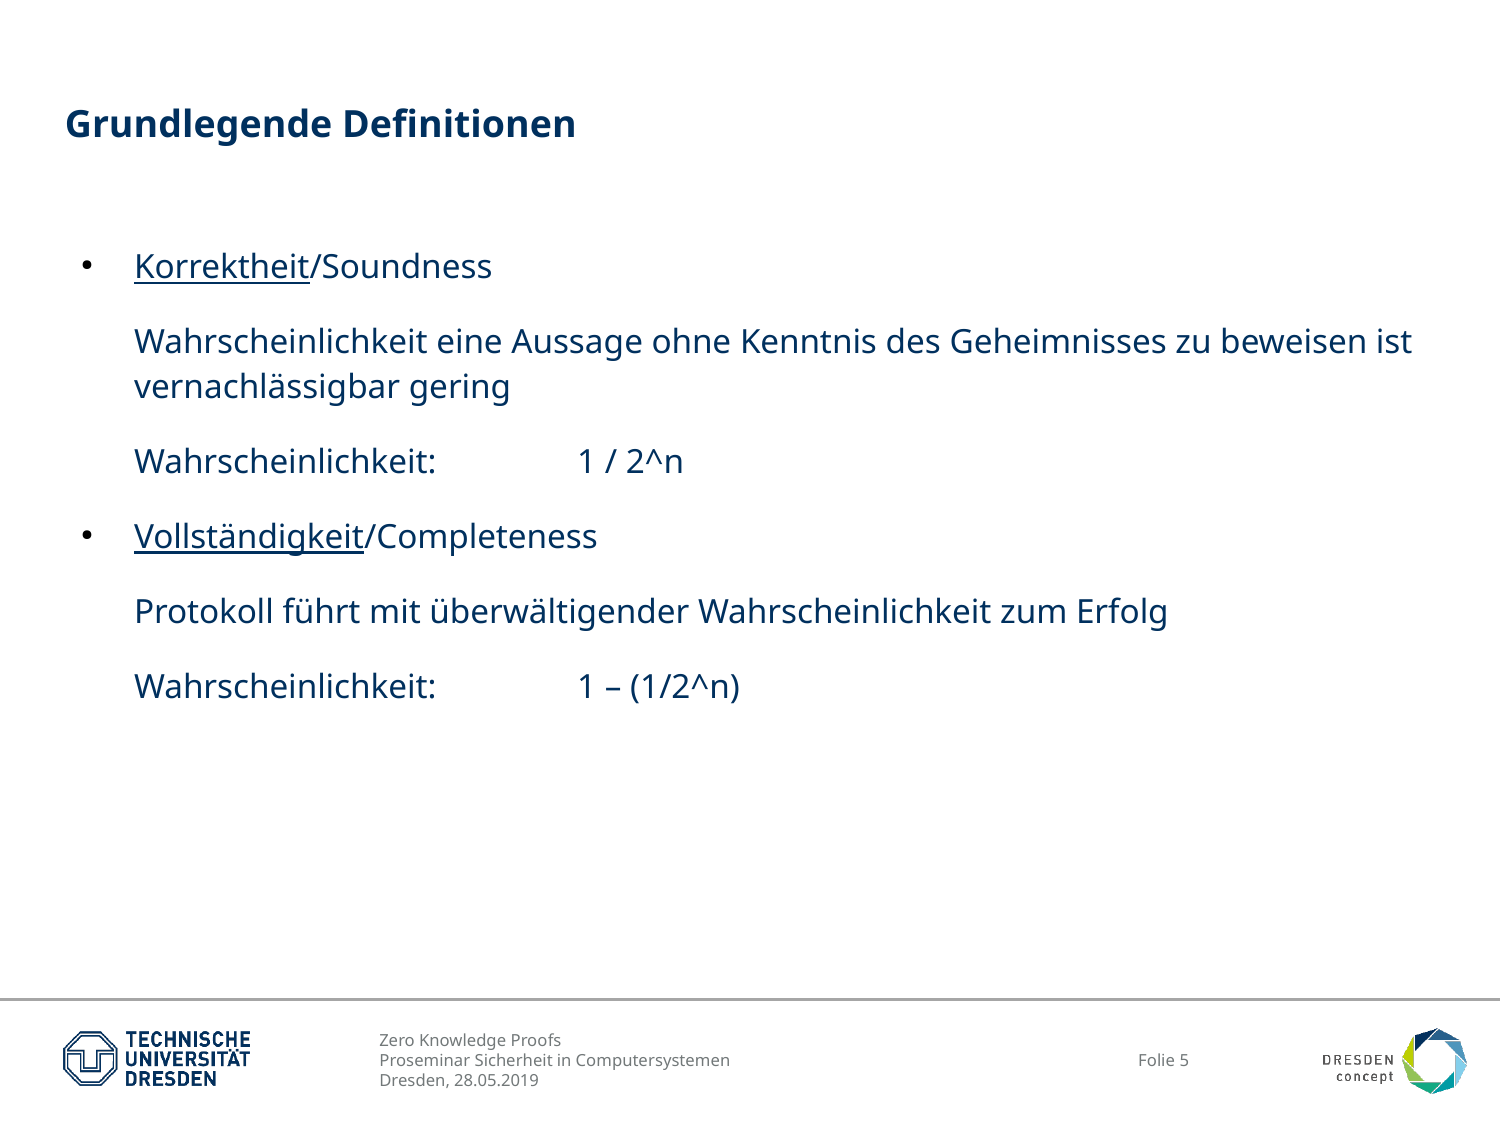

# Grundlegende Definitionen
Korrektheit/Soundness
Wahrscheinlichkeit eine Aussage ohne Kenntnis des Geheimnisses zu beweisen ist vernachlässigbar gering
Wahrscheinlichkeit: 		1 / 2^n
Vollständigkeit/Completeness
Protokoll führt mit überwältigender Wahrscheinlichkeit zum Erfolg
Wahrscheinlichkeit: 		1 – (1/2^n)